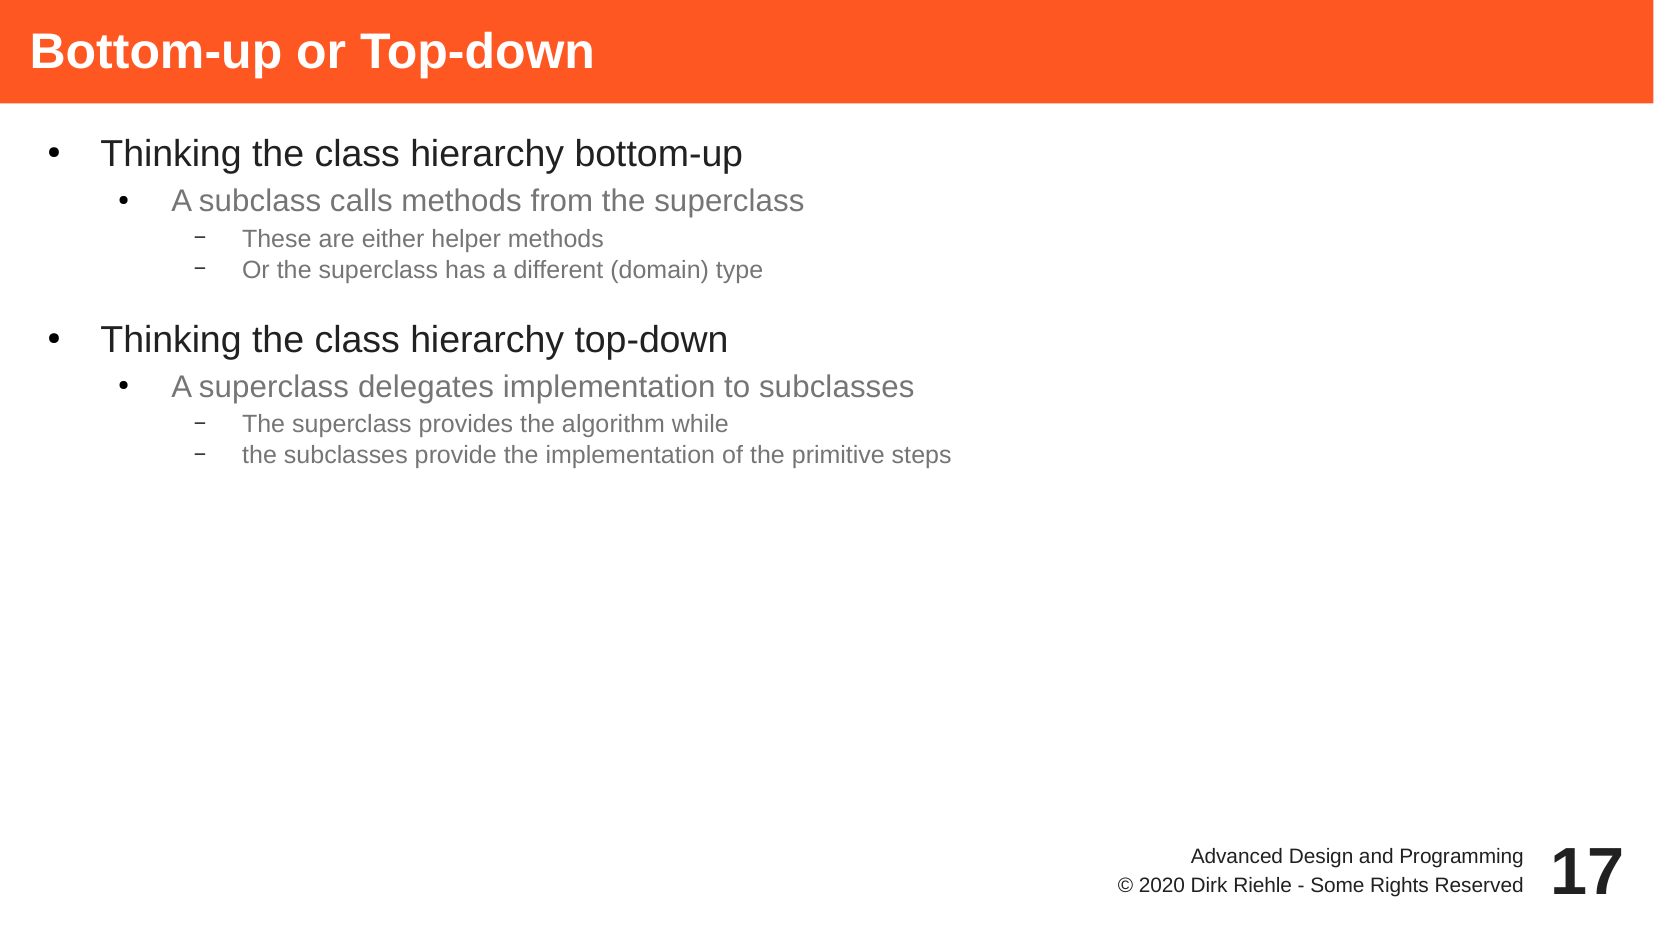

# Bottom-up or Top-down
Thinking the class hierarchy bottom-up
A subclass calls methods from the superclass
These are either helper methods
Or the superclass has a different (domain) type
Thinking the class hierarchy top-down
A superclass delegates implementation to subclasses
The superclass provides the algorithm while
the subclasses provide the implementation of the primitive steps
Advanced Design and Programming
17
© 2020 Dirk Riehle - Some Rights Reserved